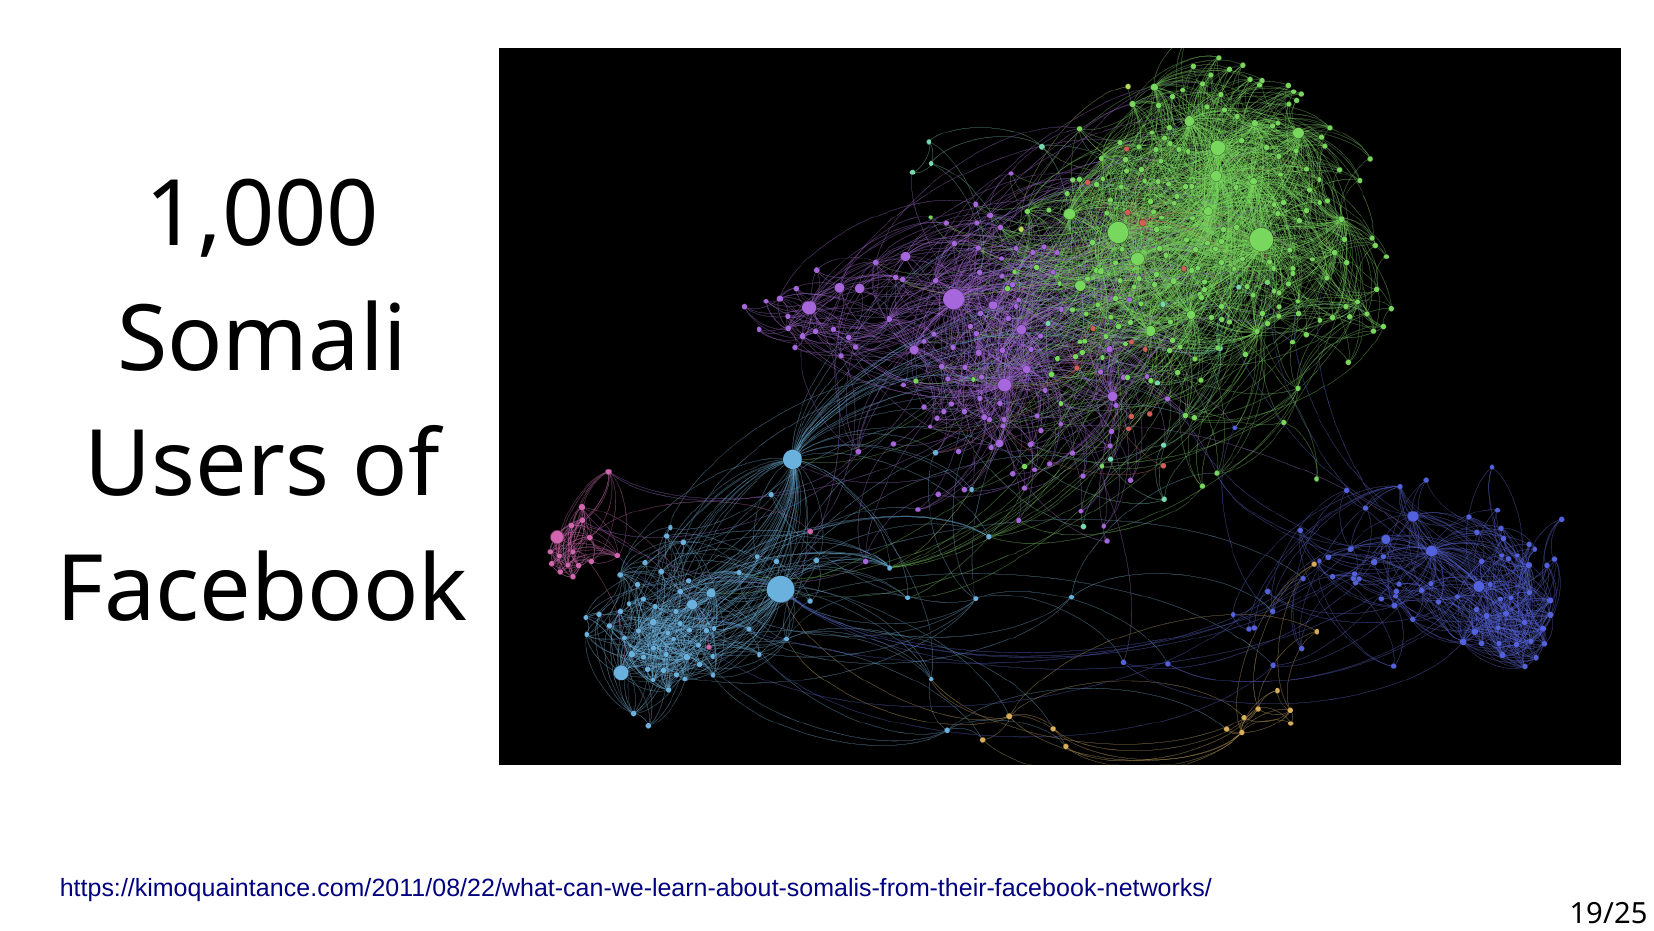

# 1,000 Somali Users of Facebook
https://kimoquaintance.com/2011/08/22/what-can-we-learn-about-somalis-from-their-facebook-networks/
19